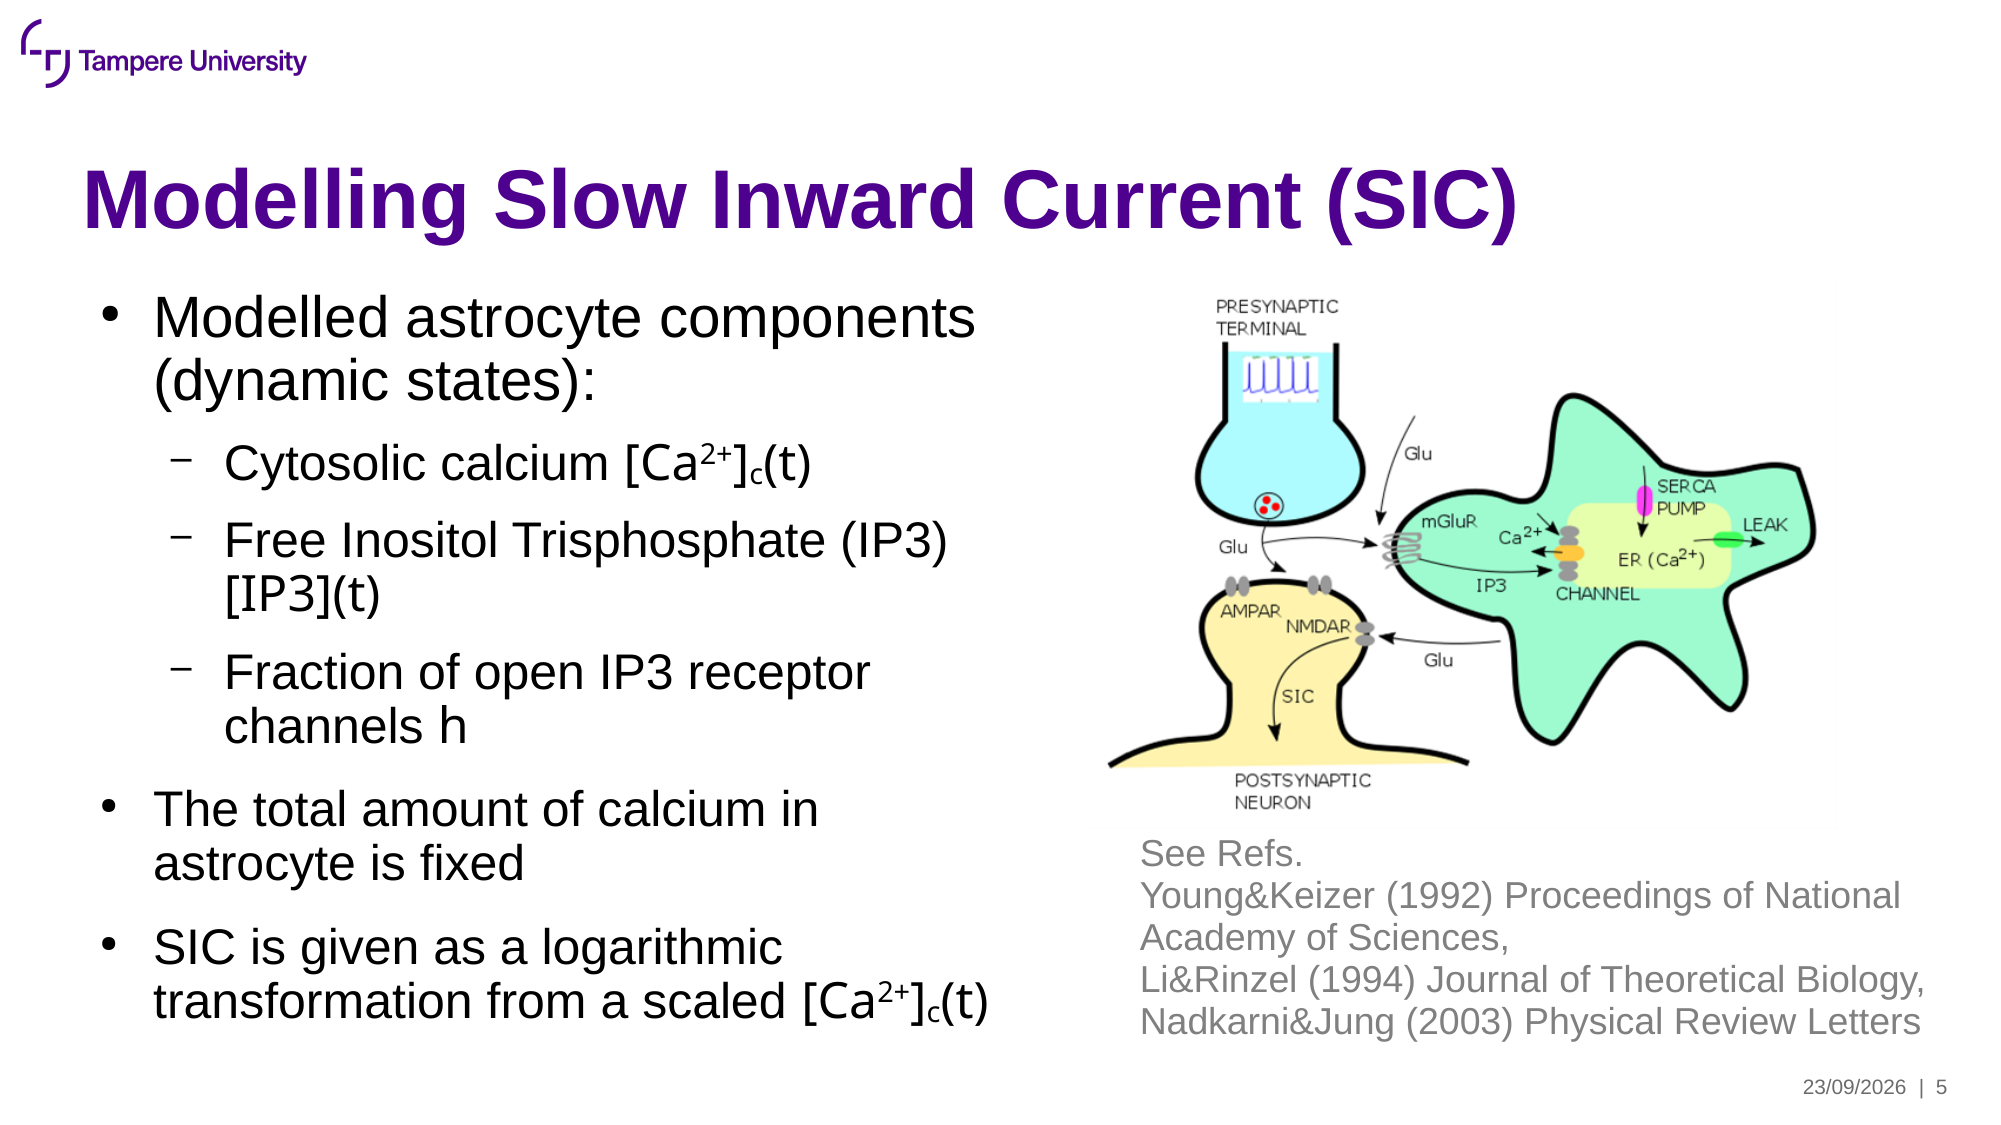

# Modelling Slow Inward Current (SIC)
Modelled astrocyte components (dynamic states):
Cytosolic calcium [Ca2+]c(t)
Free Inositol Trisphosphate (IP3) [IP3](t)
Fraction of open IP3 receptor channels h
The total amount of calcium in astrocyte is fixed
SIC is given as a logarithmic transformation from a scaled [Ca2+]c(t)
See Refs.
Young&Keizer (1992) Proceedings of National Academy of Sciences,
Li&Rinzel (1994) Journal of Theoretical Biology,
Nadkarni&Jung (2003) Physical Review Letters